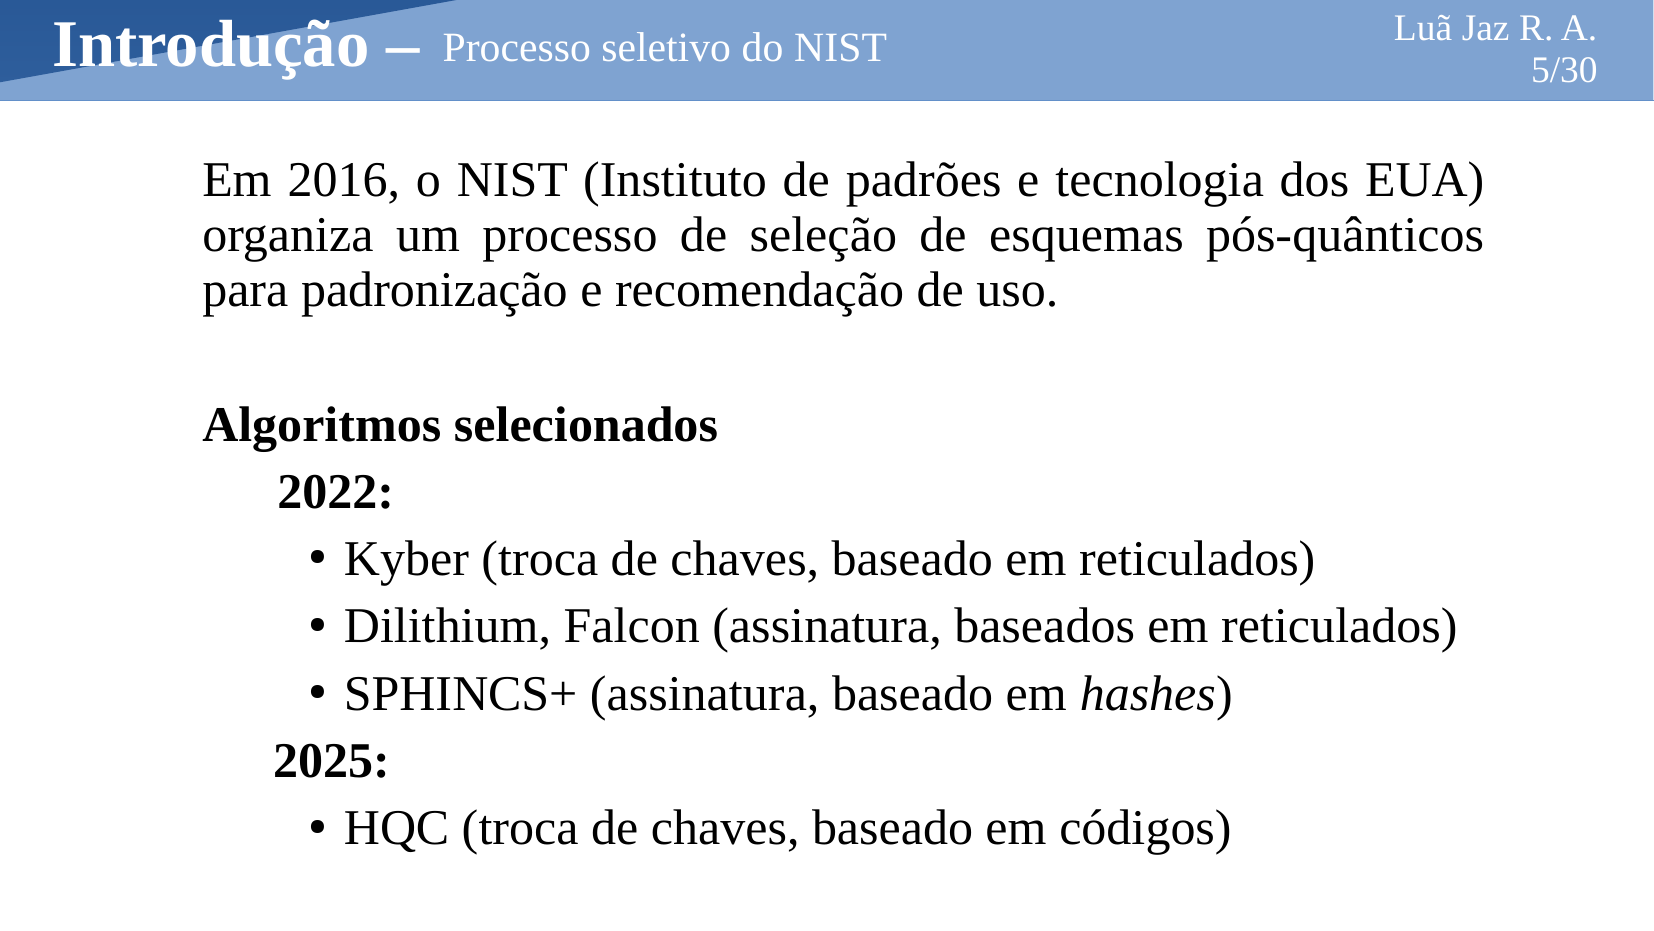

Introdução –
Luã Jaz R. A.
5/30
Processo seletivo do NIST
Em 2016, o NIST (Instituto de padrões e tecnologia dos EUA) organiza um processo de seleção de esquemas pós-quânticos para padronização e recomendação de uso.
Algoritmos selecionados
	2022:
Kyber (troca de chaves, baseado em reticulados)
Dilithium, Falcon (assinatura, baseados em reticulados)
SPHINCS+ (assinatura, baseado em hashes)
2025:
HQC (troca de chaves, baseado em códigos)